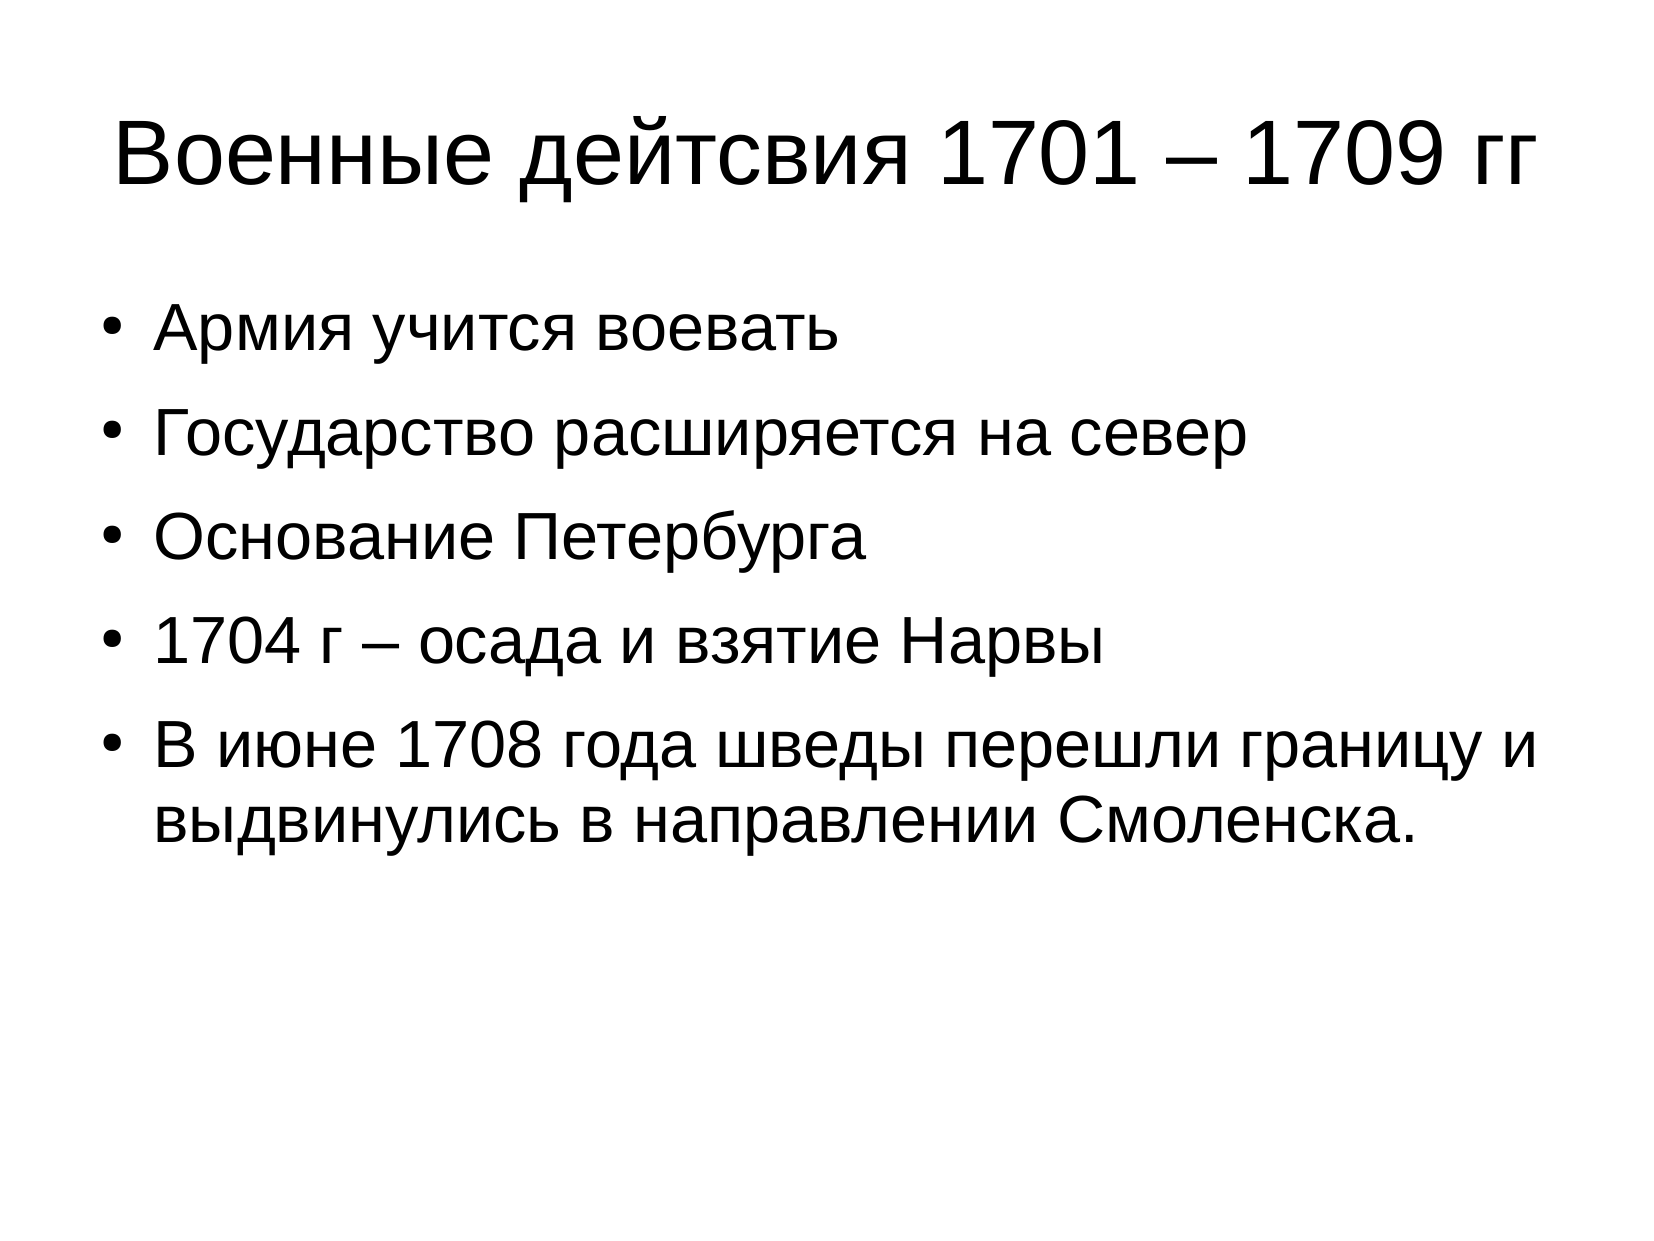

# Военные дейтсвия 1701 – 1709 гг
Армия учится воевать
Государство расширяется на север
Основание Петербурга
1704 г – осада и взятие Нарвы
В июне 1708 года шведы перешли границу и выдвинулись в направлении Смоленска.